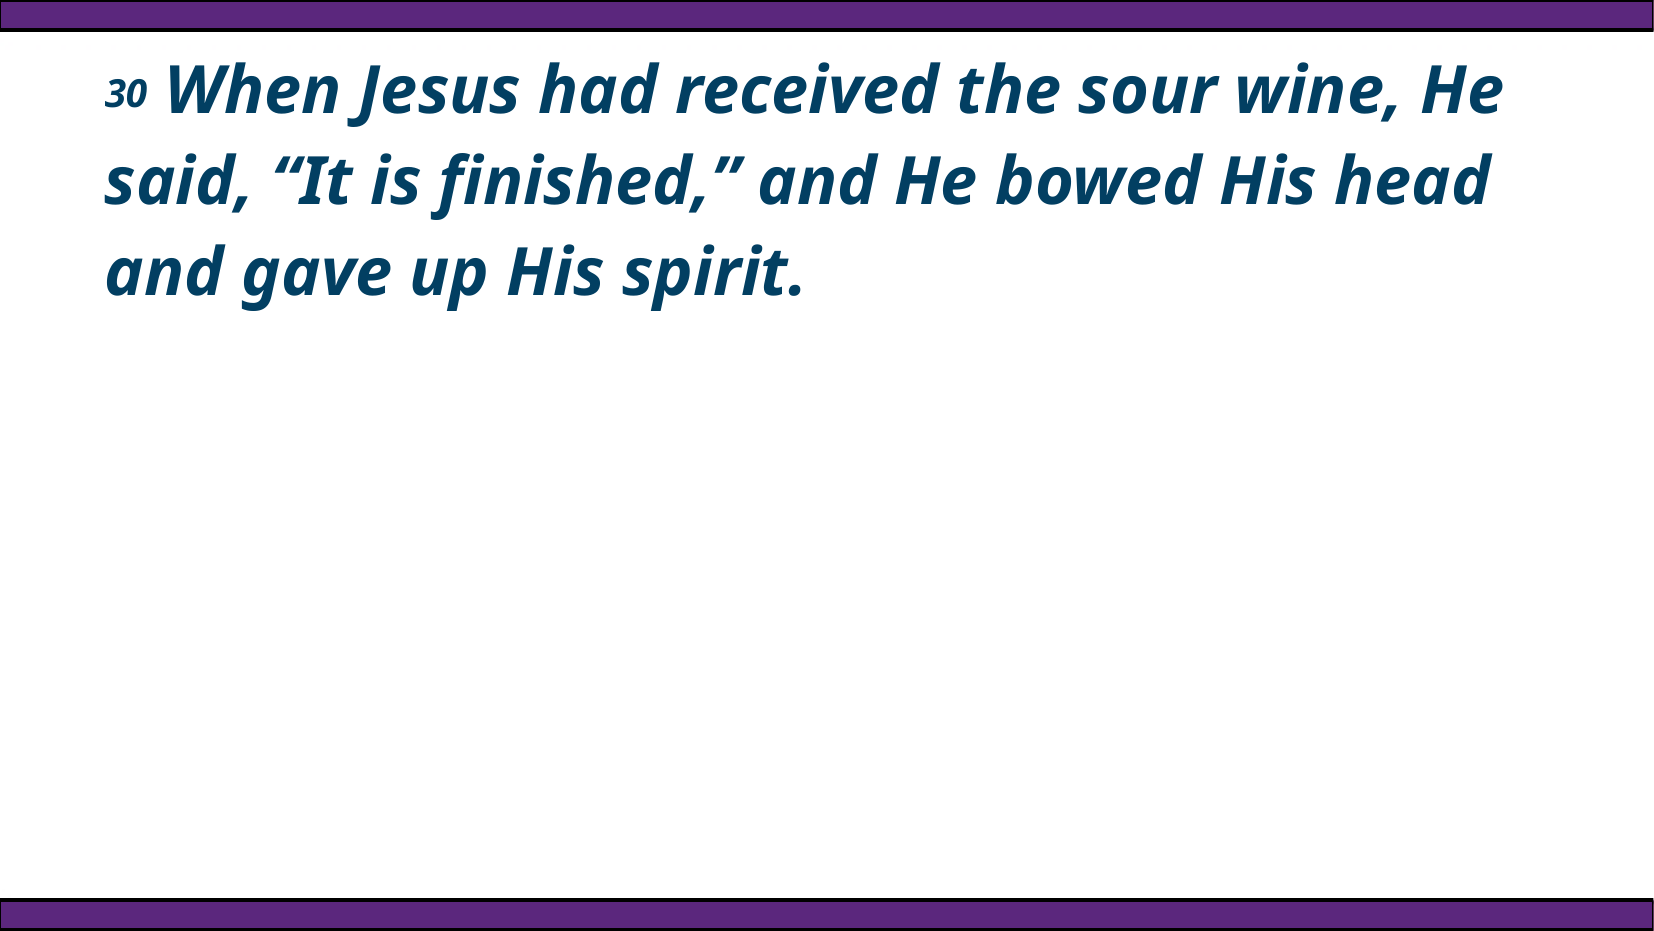

30 When Jesus had received the sour wine, He said, “It is finished,” and He bowed His head and gave up His spirit.